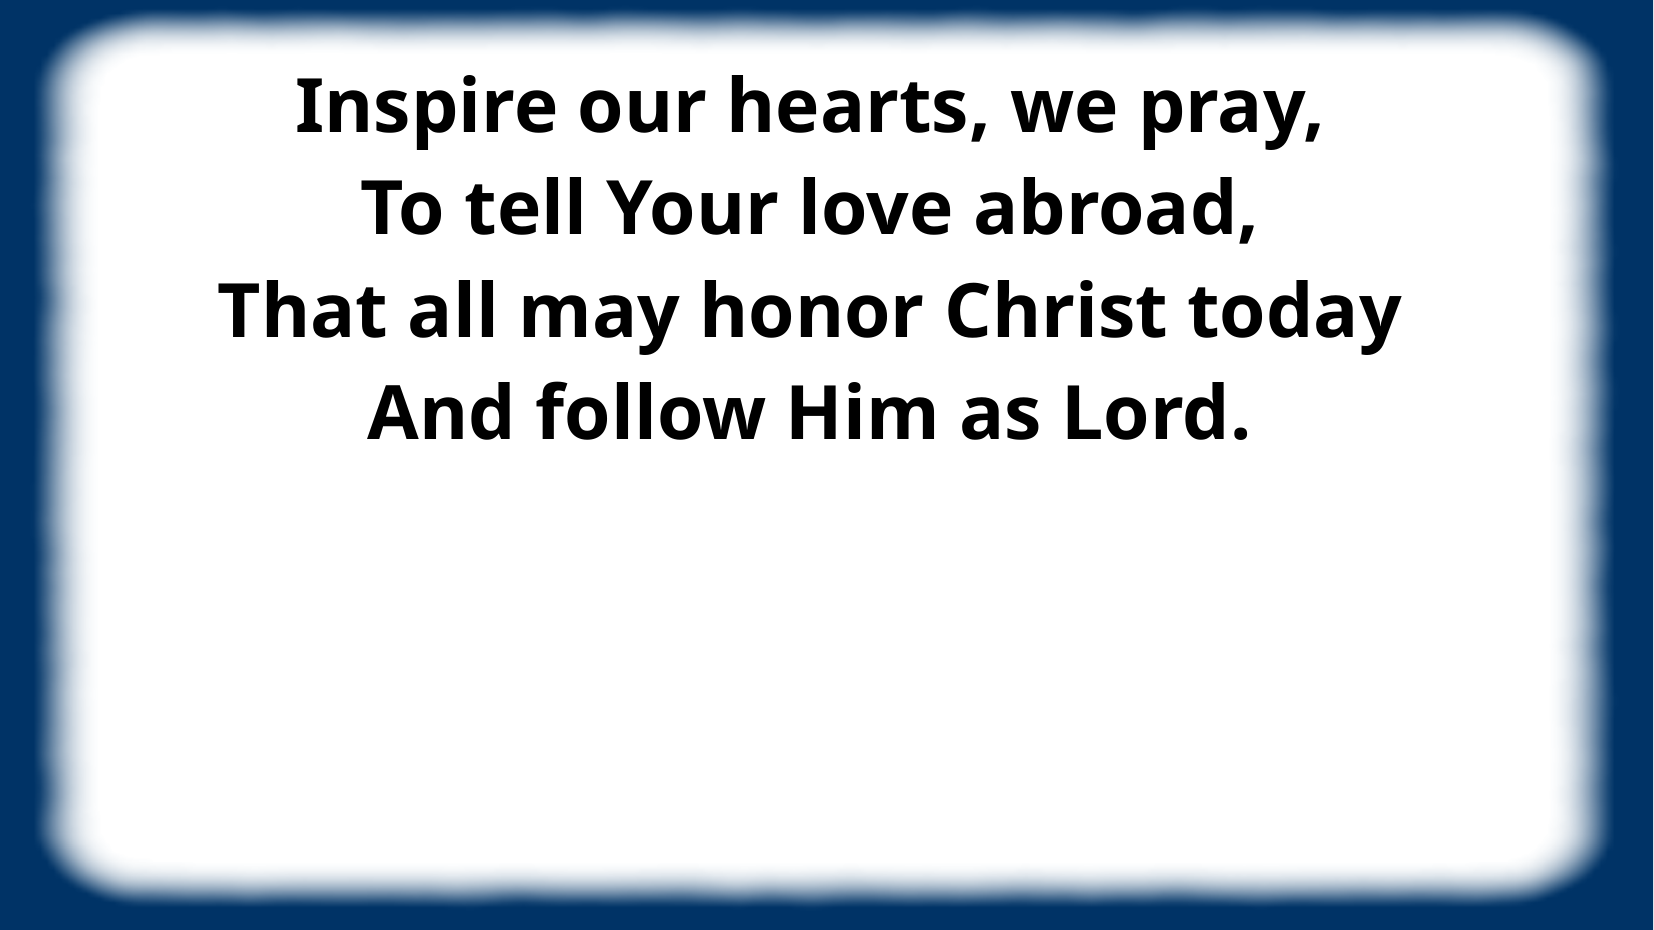

Inspire our hearts, we pray,
To tell Your love abroad,
That all may honor Christ today
And follow Him as Lord.